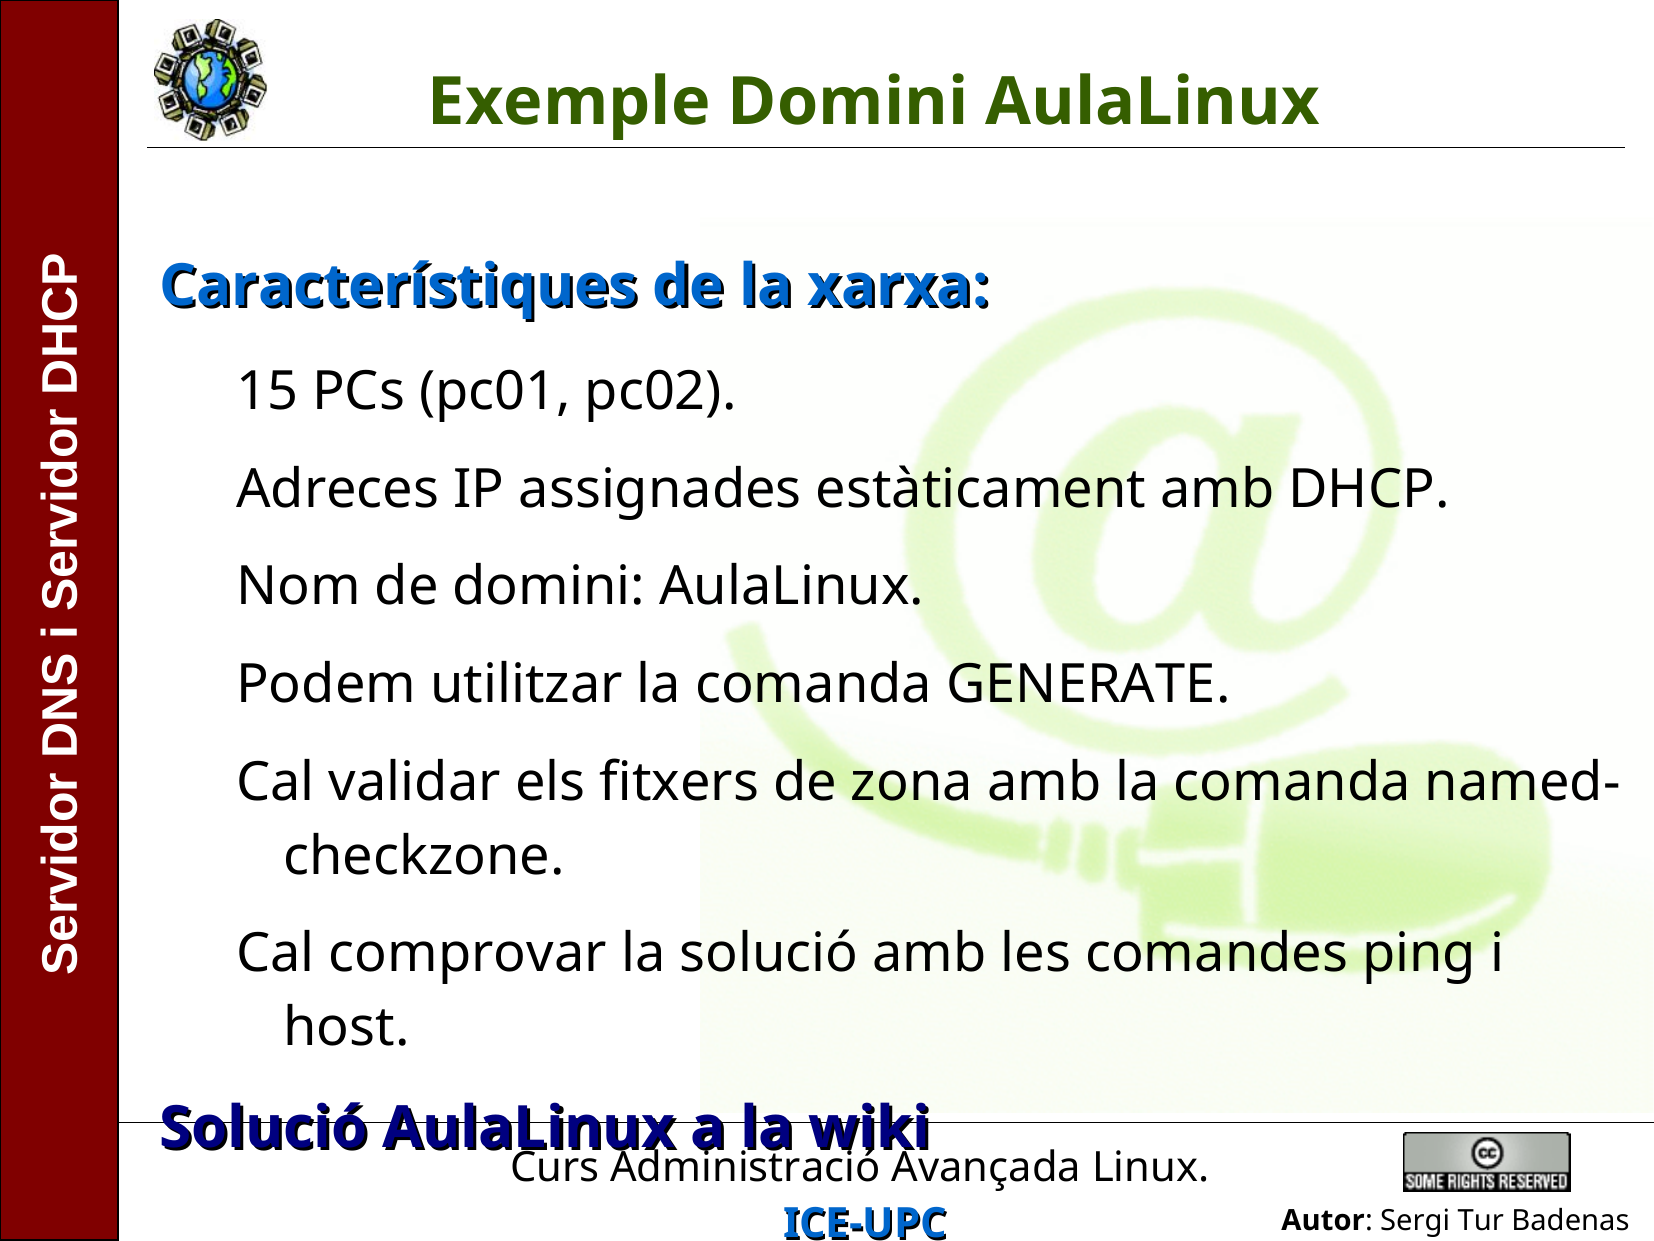

# Exemple Domini AulaLinux
Característiques de la xarxa:
15 PCs (pc01, pc02).
Adreces IP assignades estàticament amb DHCP.
Nom de domini: AulaLinux.
Podem utilitzar la comanda GENERATE.
Cal validar els fitxers de zona amb la comanda named-checkzone.
Cal comprovar la solució amb les comandes ping i host.
Solució AulaLinux a la wiki